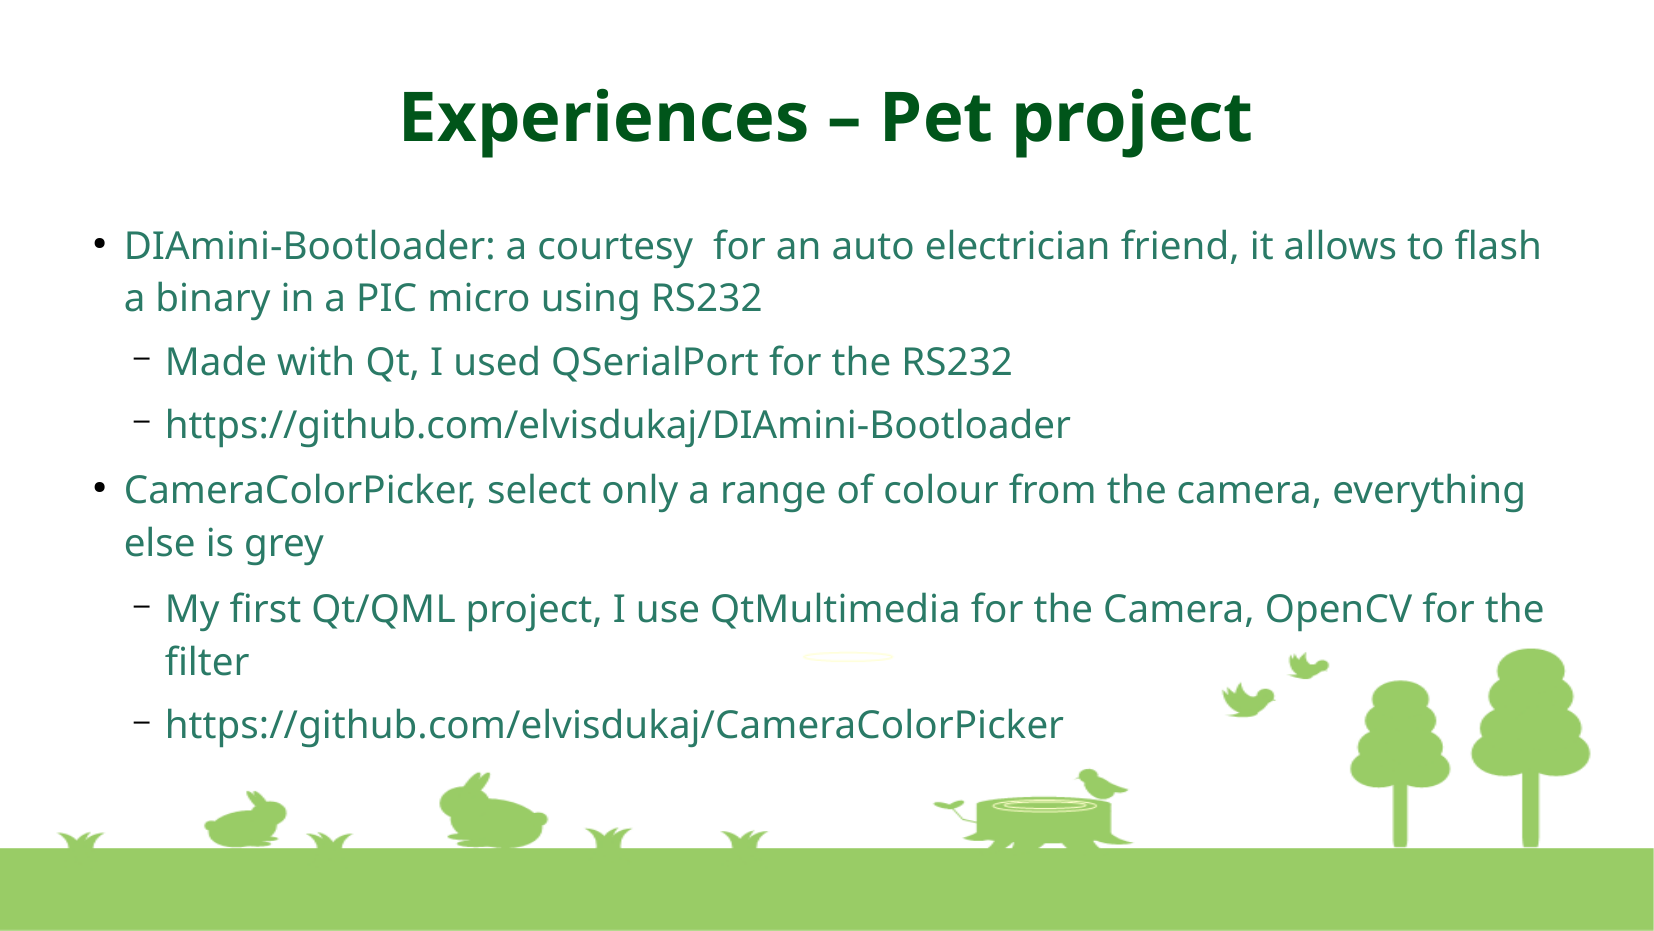

# Experiences – Pet project
DIAmini-Bootloader: a courtesy for an auto electrician friend, it allows to flash a binary in a PIC micro using RS232
Made with Qt, I used QSerialPort for the RS232
https://github.com/elvisdukaj/DIAmini-Bootloader
CameraColorPicker, select only a range of colour from the camera, everything else is grey
My first Qt/QML project, I use QtMultimedia for the Camera, OpenCV for the filter
https://github.com/elvisdukaj/CameraColorPicker